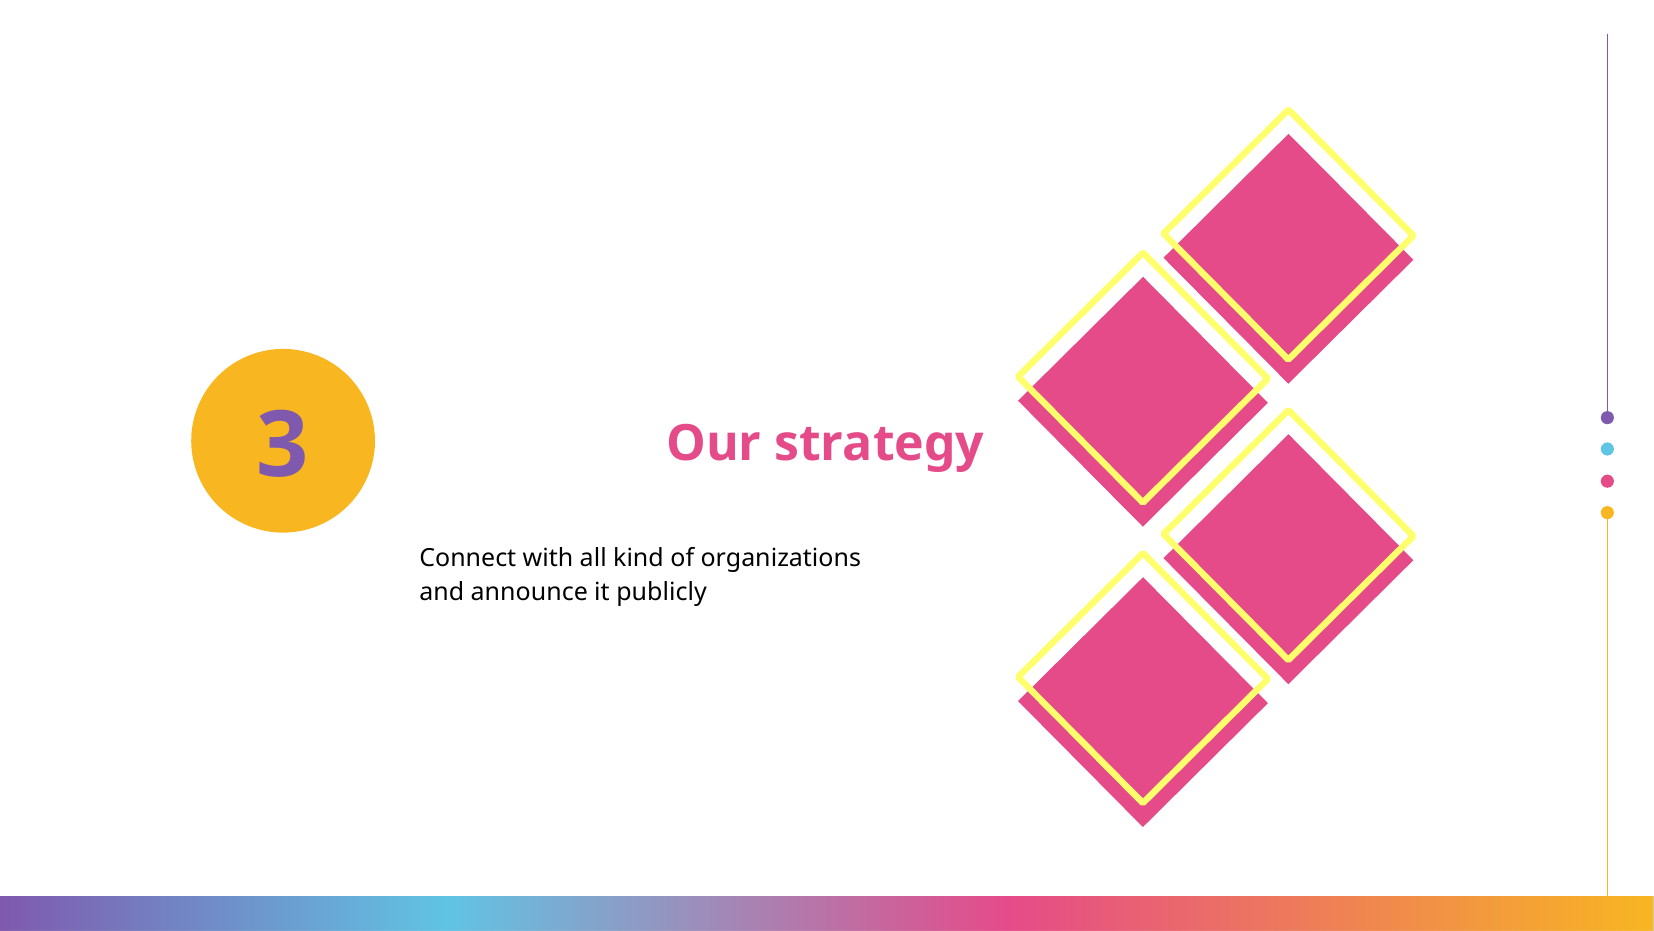

3
# Our strategy
Connect with all kind of organizations and announce it publicly